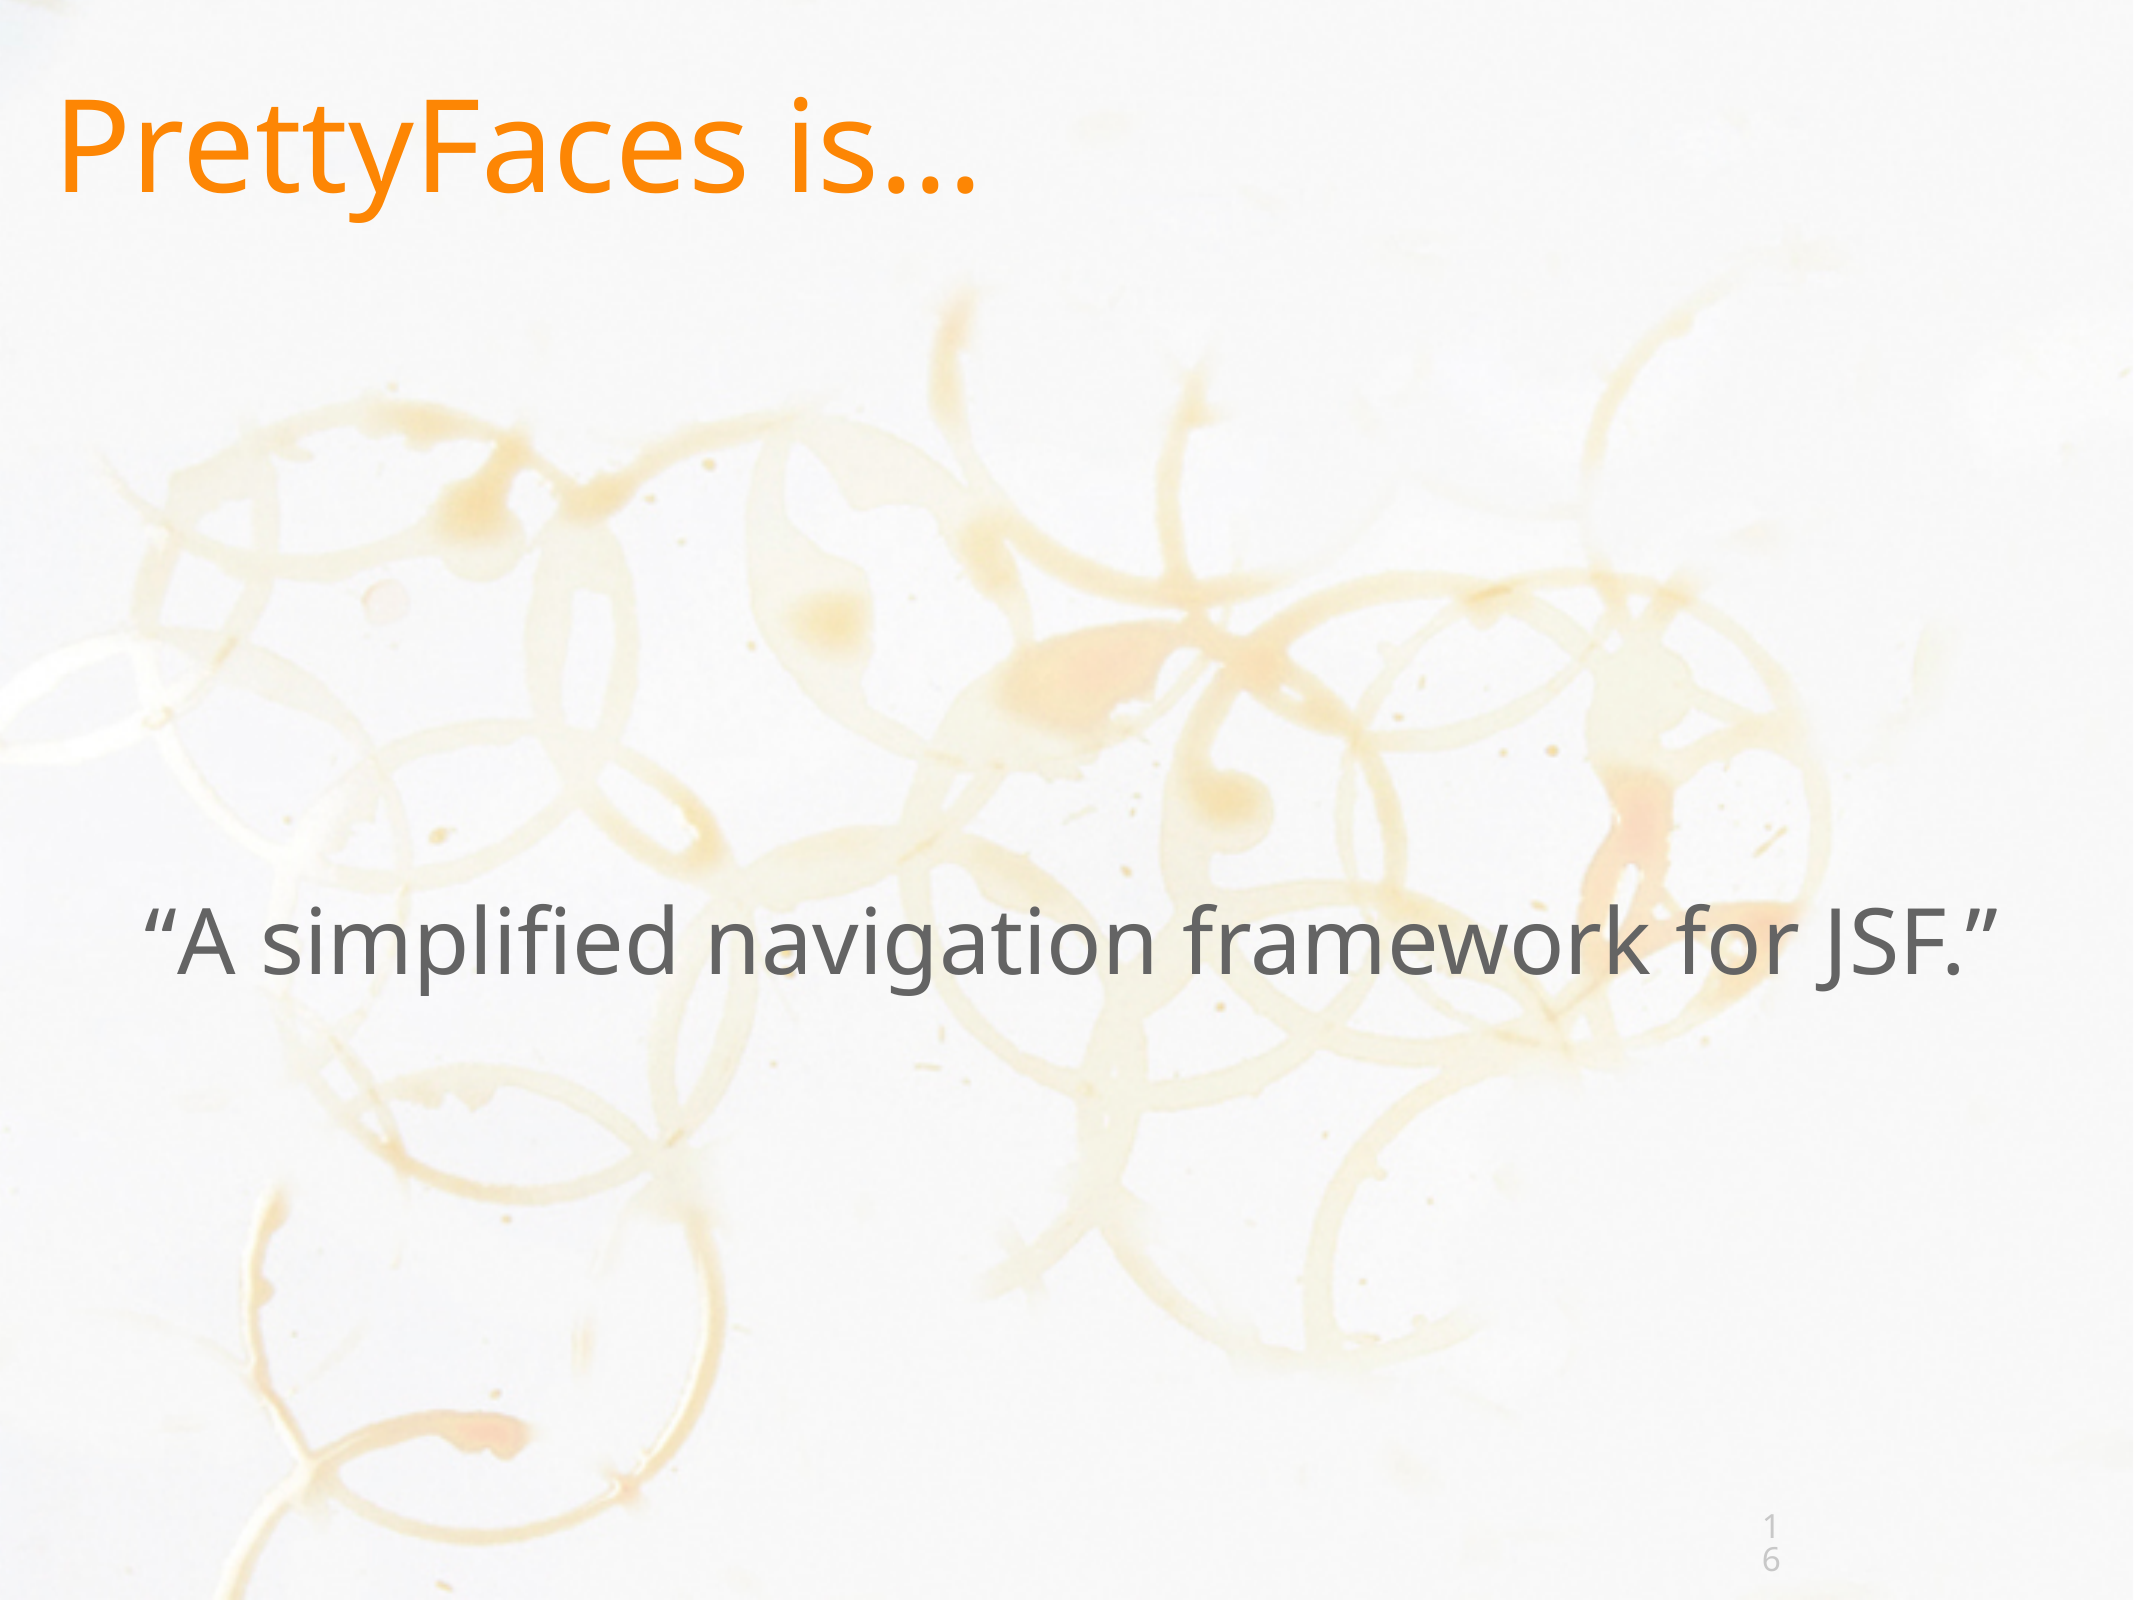

# PrettyFaces is...
“A simplified navigation framework for JSF.”
16